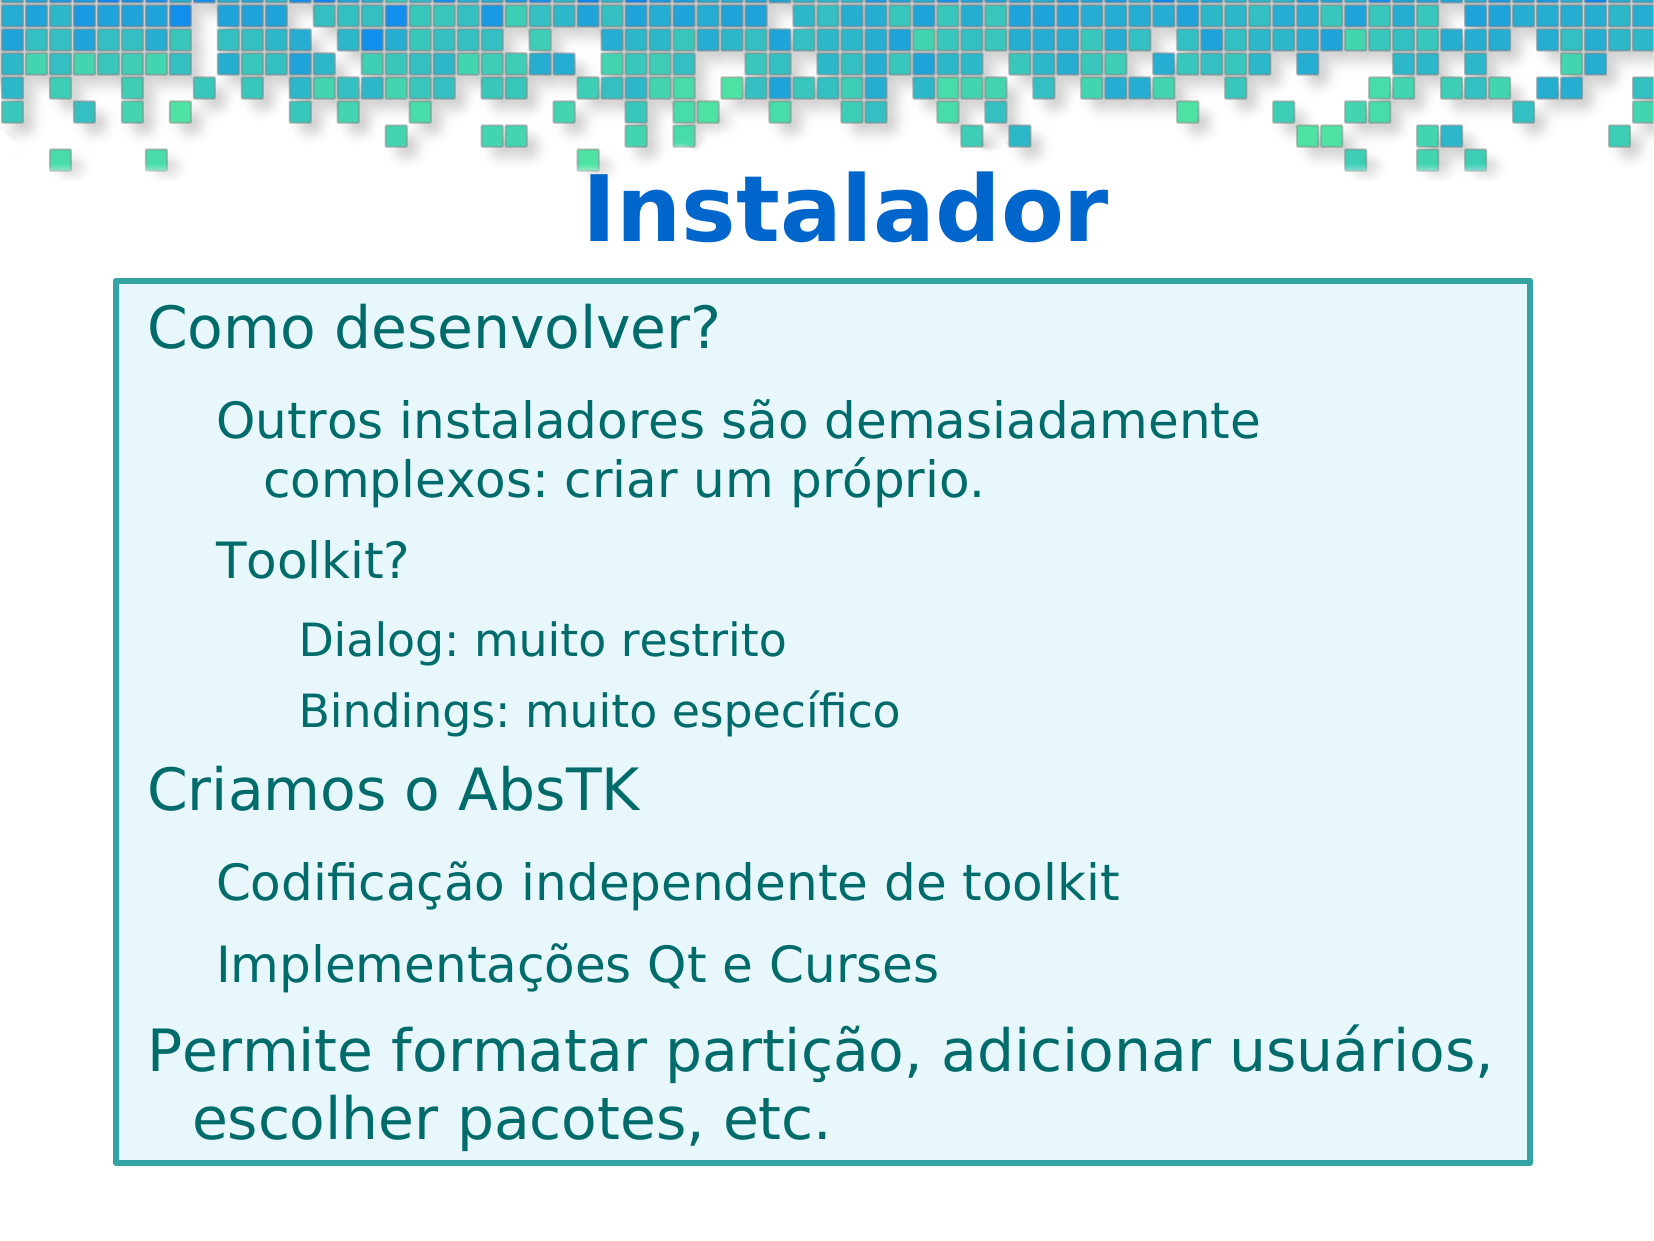

# Instalador
Como desenvolver?
Outros instaladores são demasiadamente complexos: criar um próprio.
Toolkit?
Dialog: muito restrito
Bindings: muito específico
Criamos o AbsTK
Codificação independente de toolkit
Implementações Qt e Curses
Permite formatar partição, adicionar usuários, escolher pacotes, etc.